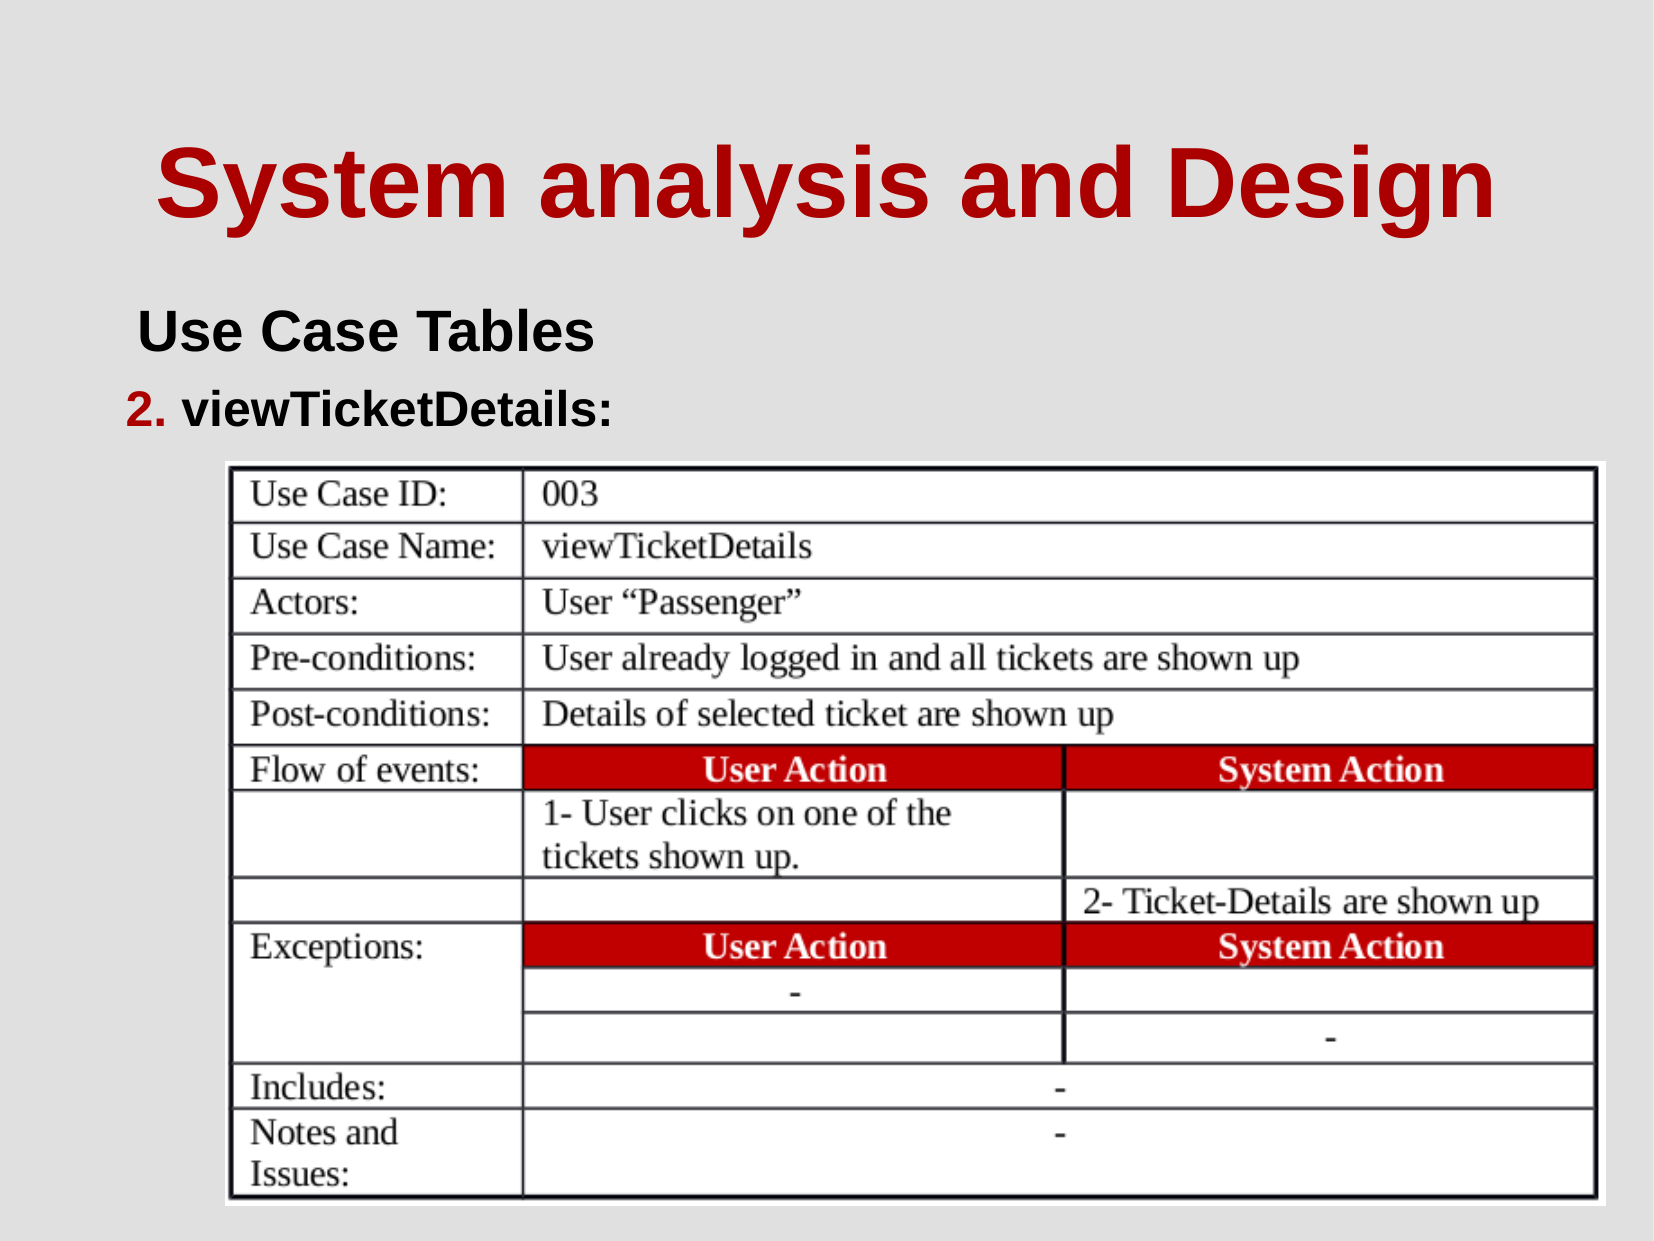

System analysis and Design
Use Case Tables
2. viewTicketDetails: